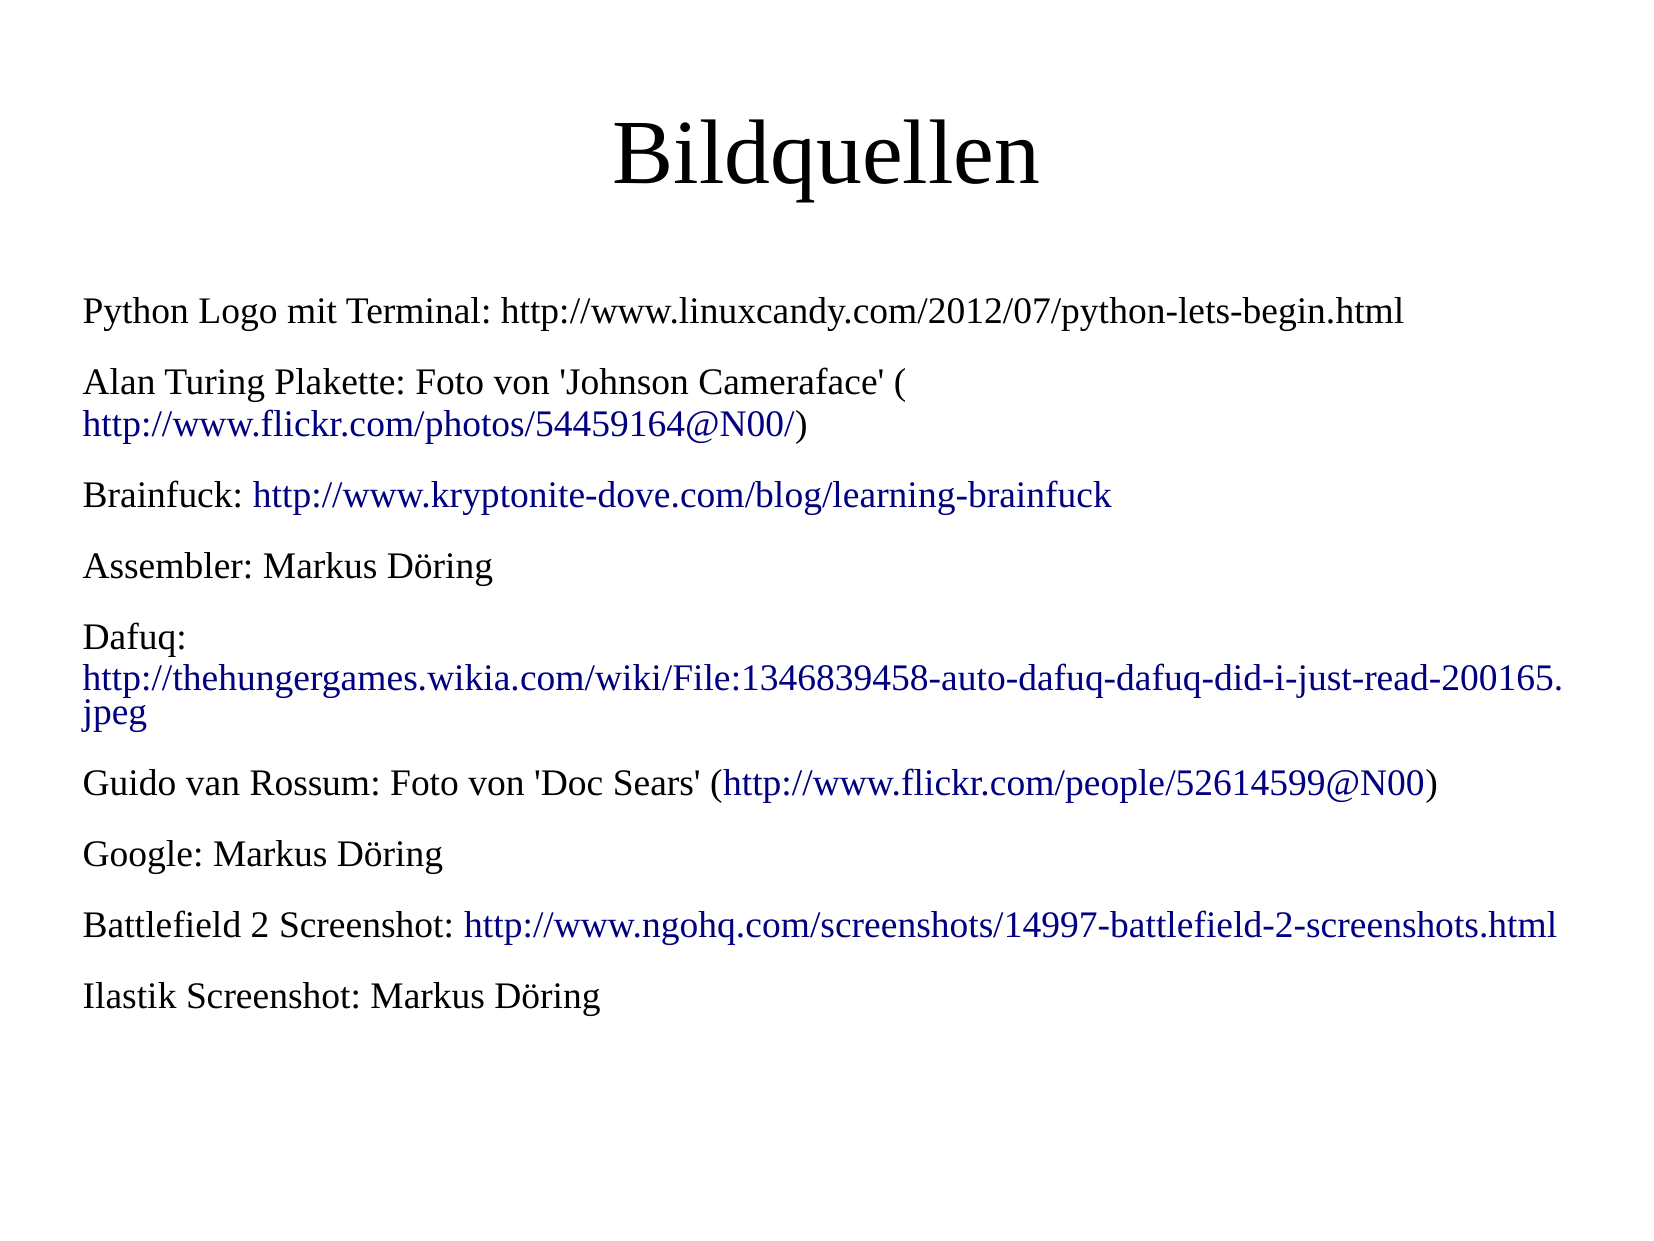

# Bildquellen
Python Logo mit Terminal: http://www.linuxcandy.com/2012/07/python-lets-begin.html
Alan Turing Plakette: Foto von 'Johnson Cameraface' (http://www.flickr.com/photos/54459164@N00/)
Brainfuck: http://www.kryptonite-dove.com/blog/learning-brainfuck
Assembler: Markus Döring
Dafuq: http://thehungergames.wikia.com/wiki/File:1346839458-auto-dafuq-dafuq-did-i-just-read-200165.jpeg
Guido van Rossum: Foto von 'Doc Sears' (http://www.flickr.com/people/52614599@N00)
Google: Markus Döring
Battlefield 2 Screenshot: http://www.ngohq.com/screenshots/14997-battlefield-2-screenshots.html
Ilastik Screenshot: Markus Döring